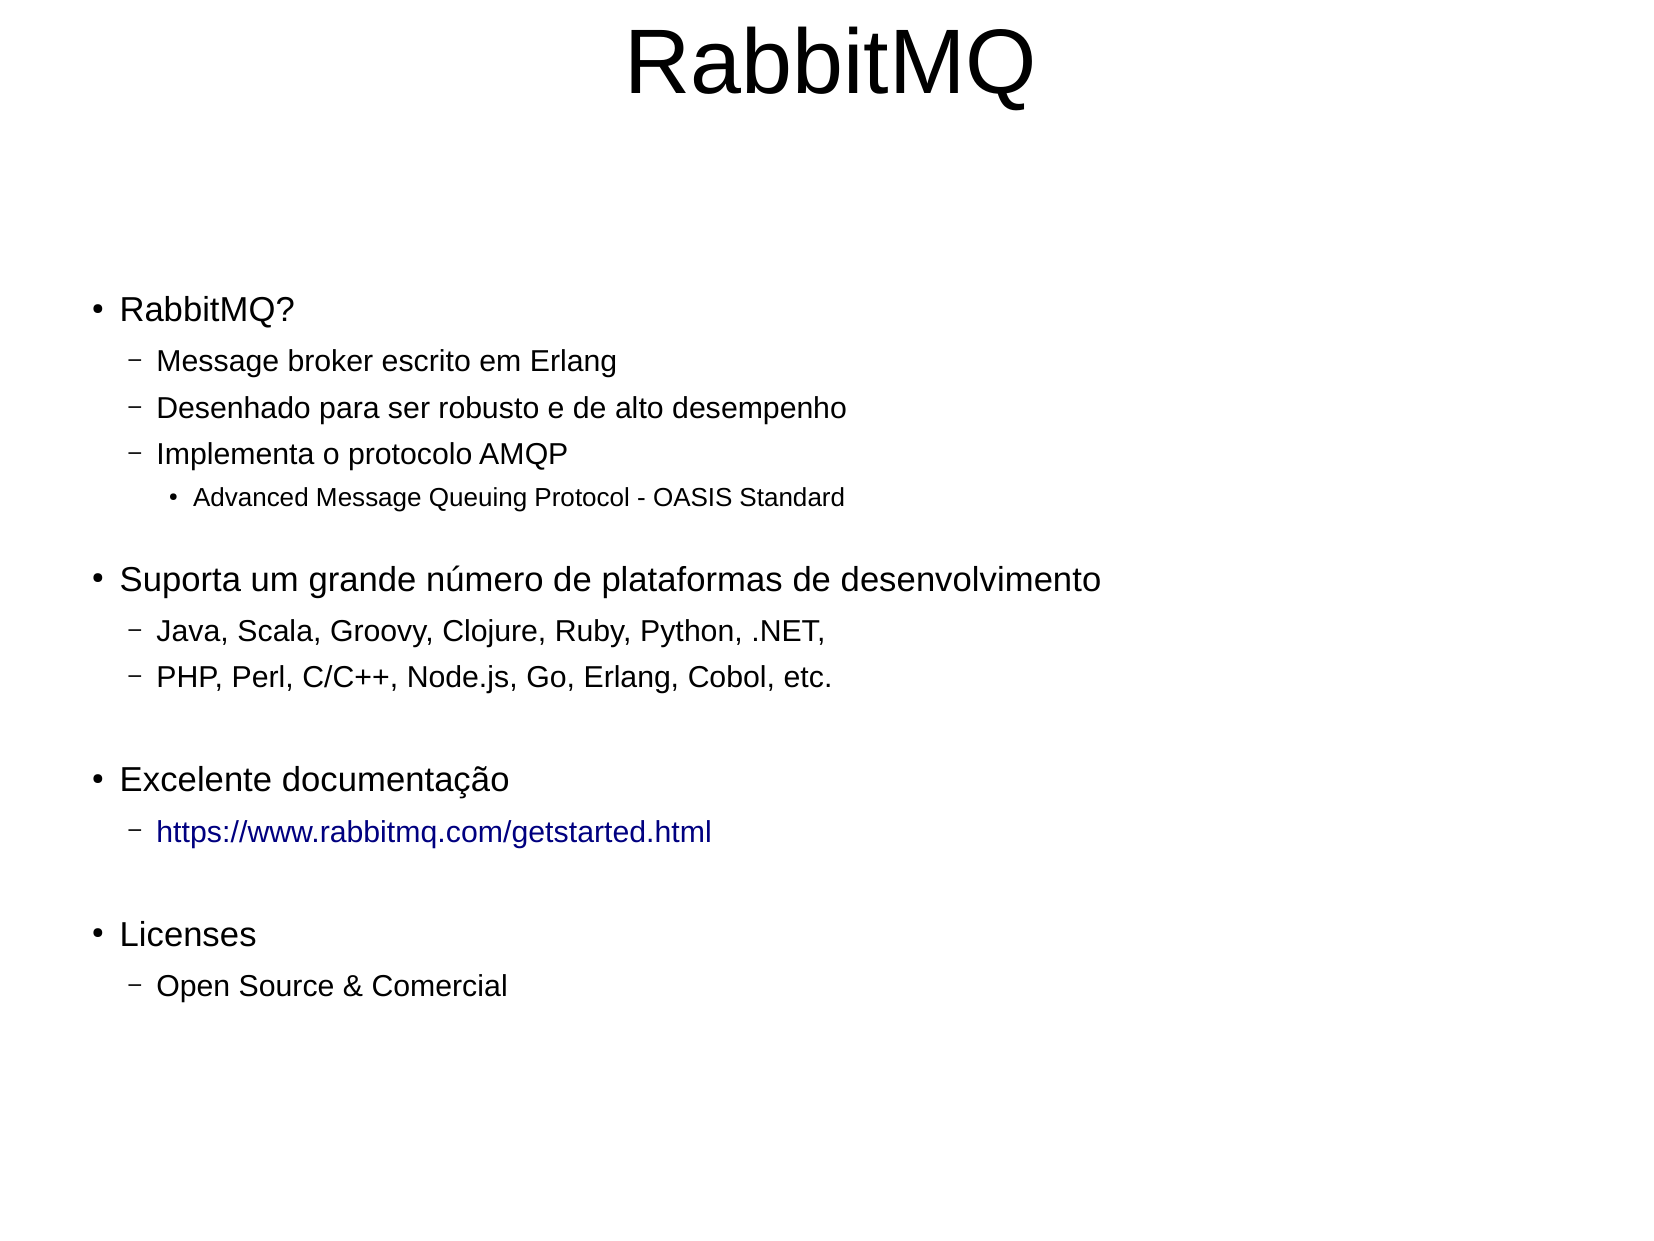

# RabbitMQ
RabbitMQ?
Message broker escrito em Erlang
Desenhado para ser robusto e de alto desempenho
Implementa o protocolo AMQP
Advanced Message Queuing Protocol - OASIS Standard
Suporta um grande número de plataformas de desenvolvimento
Java, Scala, Groovy, Clojure, Ruby, Python, .NET,
PHP, Perl, C/C++, Node.js, Go, Erlang, Cobol, etc.
Excelente documentação
https://www.rabbitmq.com/getstarted.html
Licenses
Open Source & Comercial